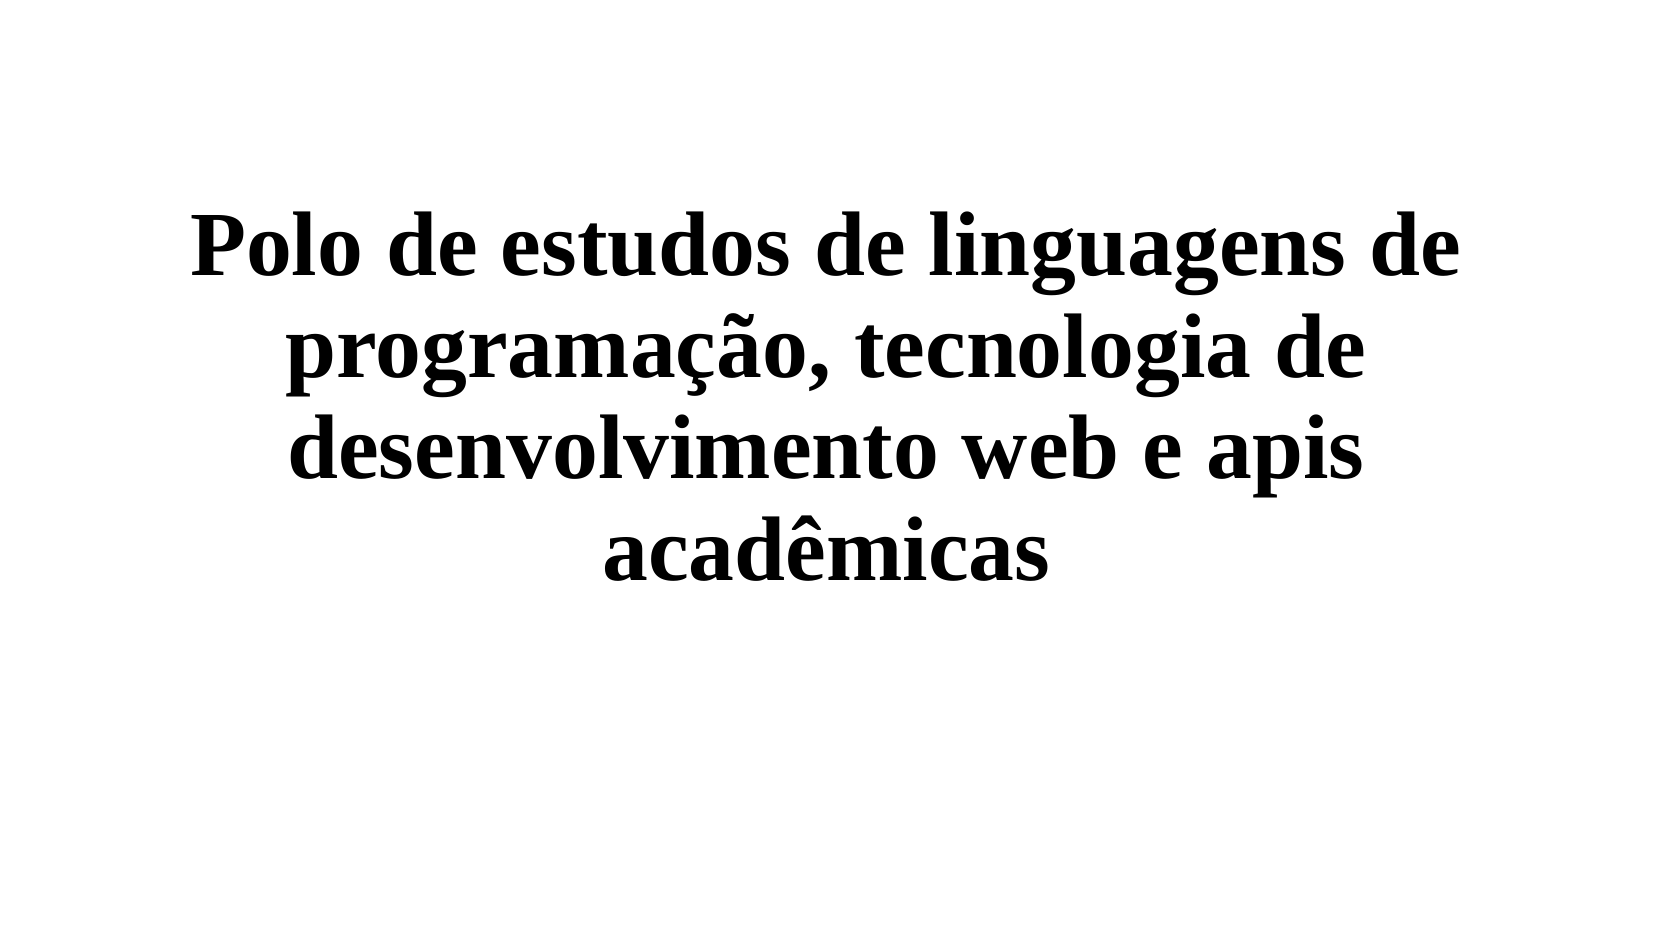

# Polo de estudos de linguagens de programação, tecnologia de desenvolvimento web e apis acadêmicas